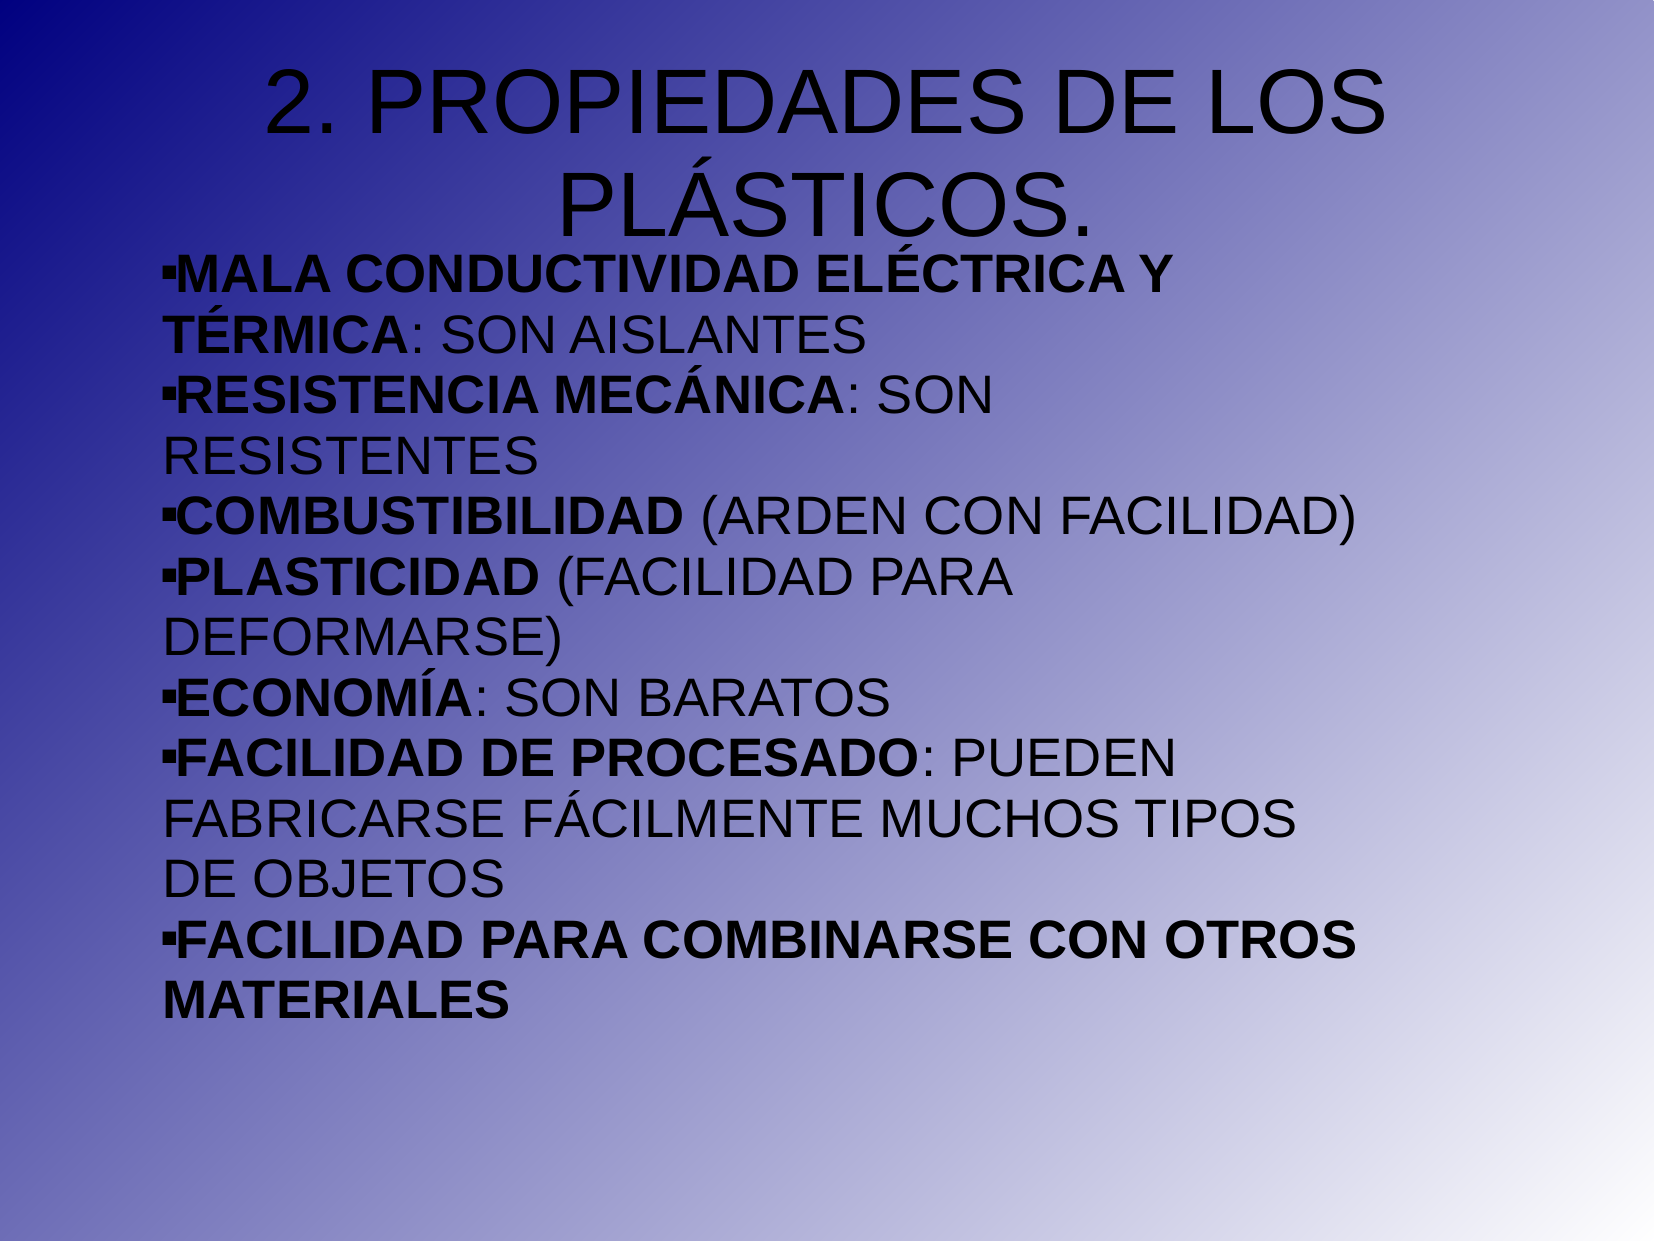

# 2. PROPIEDADES DE LOS PLÁSTICOS.
MALA CONDUCTIVIDAD ELÉCTRICA Y TÉRMICA: SON AISLANTES
RESISTENCIA MECÁNICA: SON RESISTENTES
COMBUSTIBILIDAD (ARDEN CON FACILIDAD)
PLASTICIDAD (FACILIDAD PARA DEFORMARSE)
ECONOMÍA: SON BARATOS
FACILIDAD DE PROCESADO: PUEDEN FABRICARSE FÁCILMENTE MUCHOS TIPOS DE OBJETOS
FACILIDAD PARA COMBINARSE CON OTROS MATERIALES